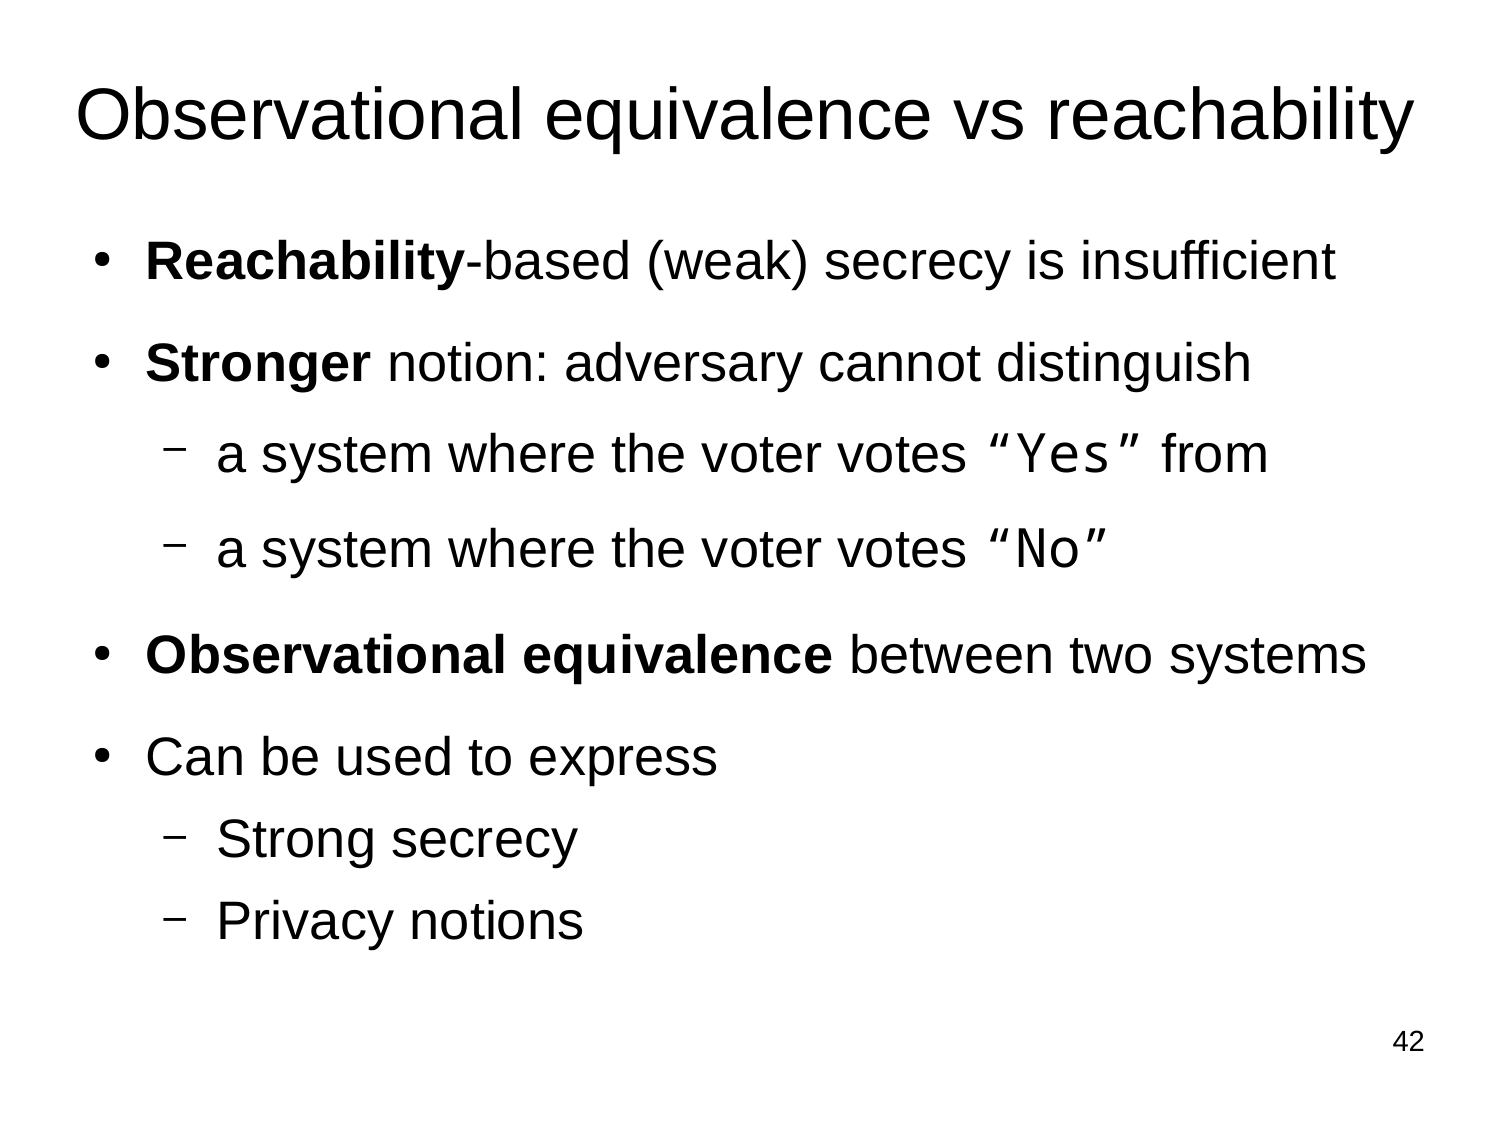

# Observational equivalence vs reachability
Reachability-based (weak) secrecy is insufficient
Stronger notion: adversary cannot distinguish
a system where the voter votes “Yes” from
a system where the voter votes “No”
Observational equivalence between two systems
Can be used to express
Strong secrecy
Privacy notions
42